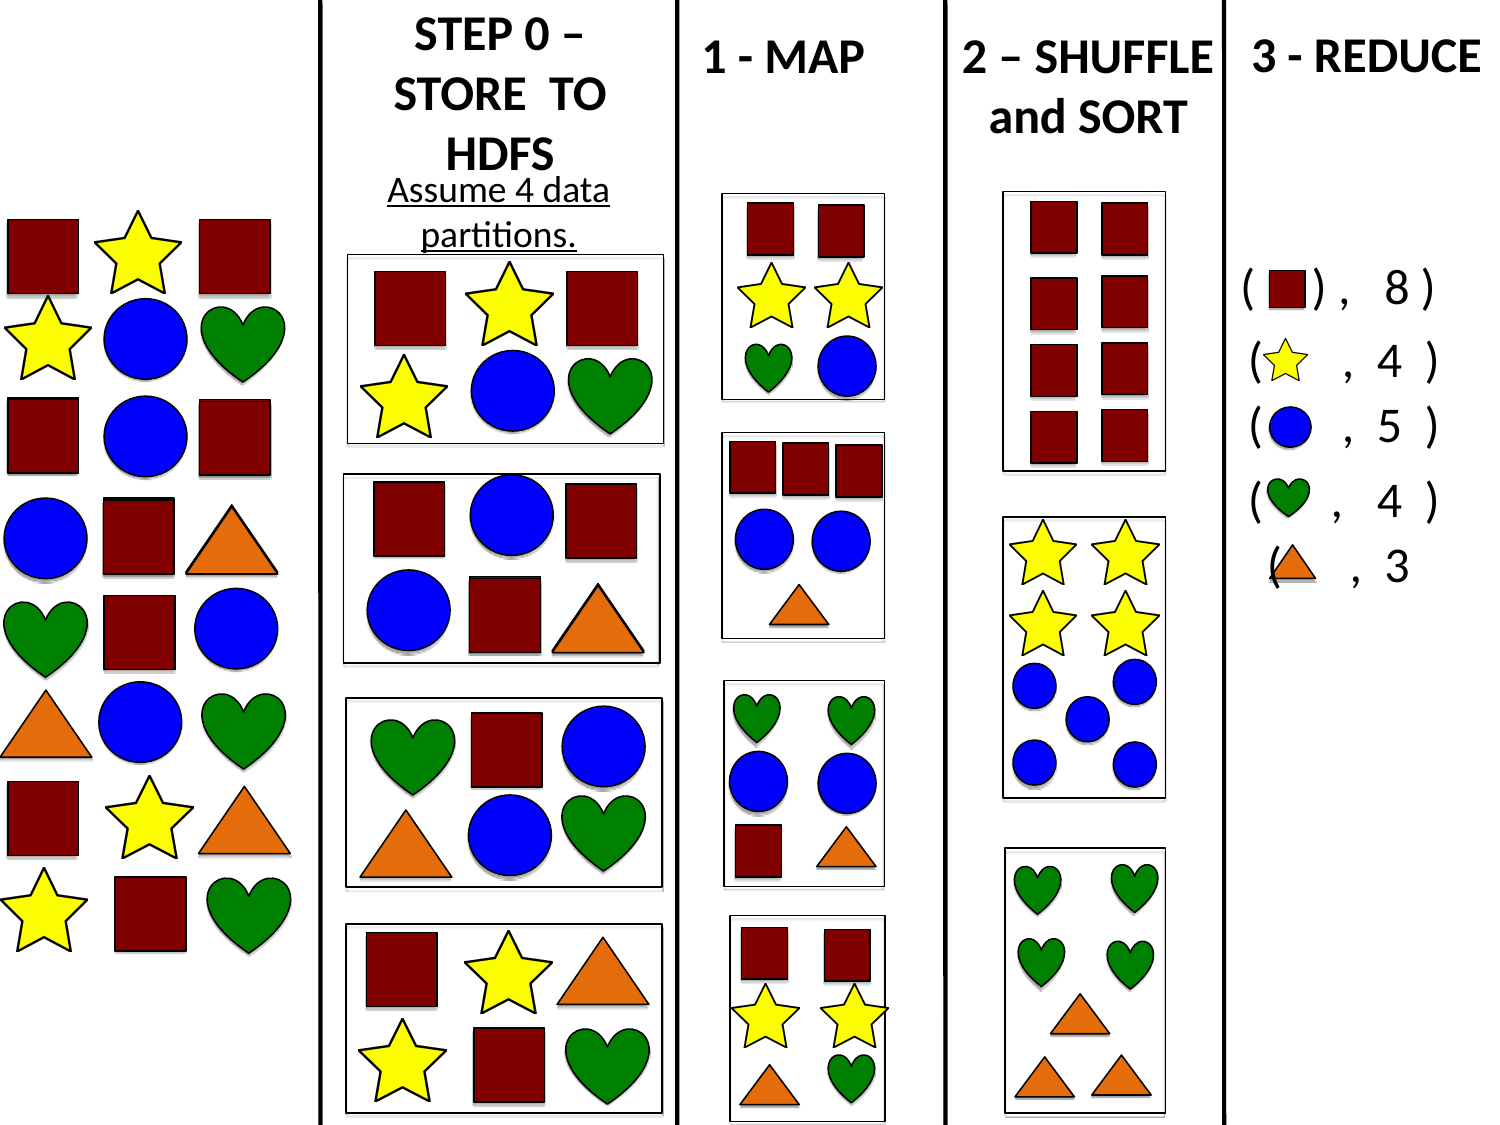

STEP 0 – STORE TO HDFS
3 - REDUCE
1 - MAP
2 – SHUFFLE
and SORT
Assume 4 data partitions.
( ) , 8 )
 ( , 4 )
 ( , 5 )
 ( , 4 )
( , 3